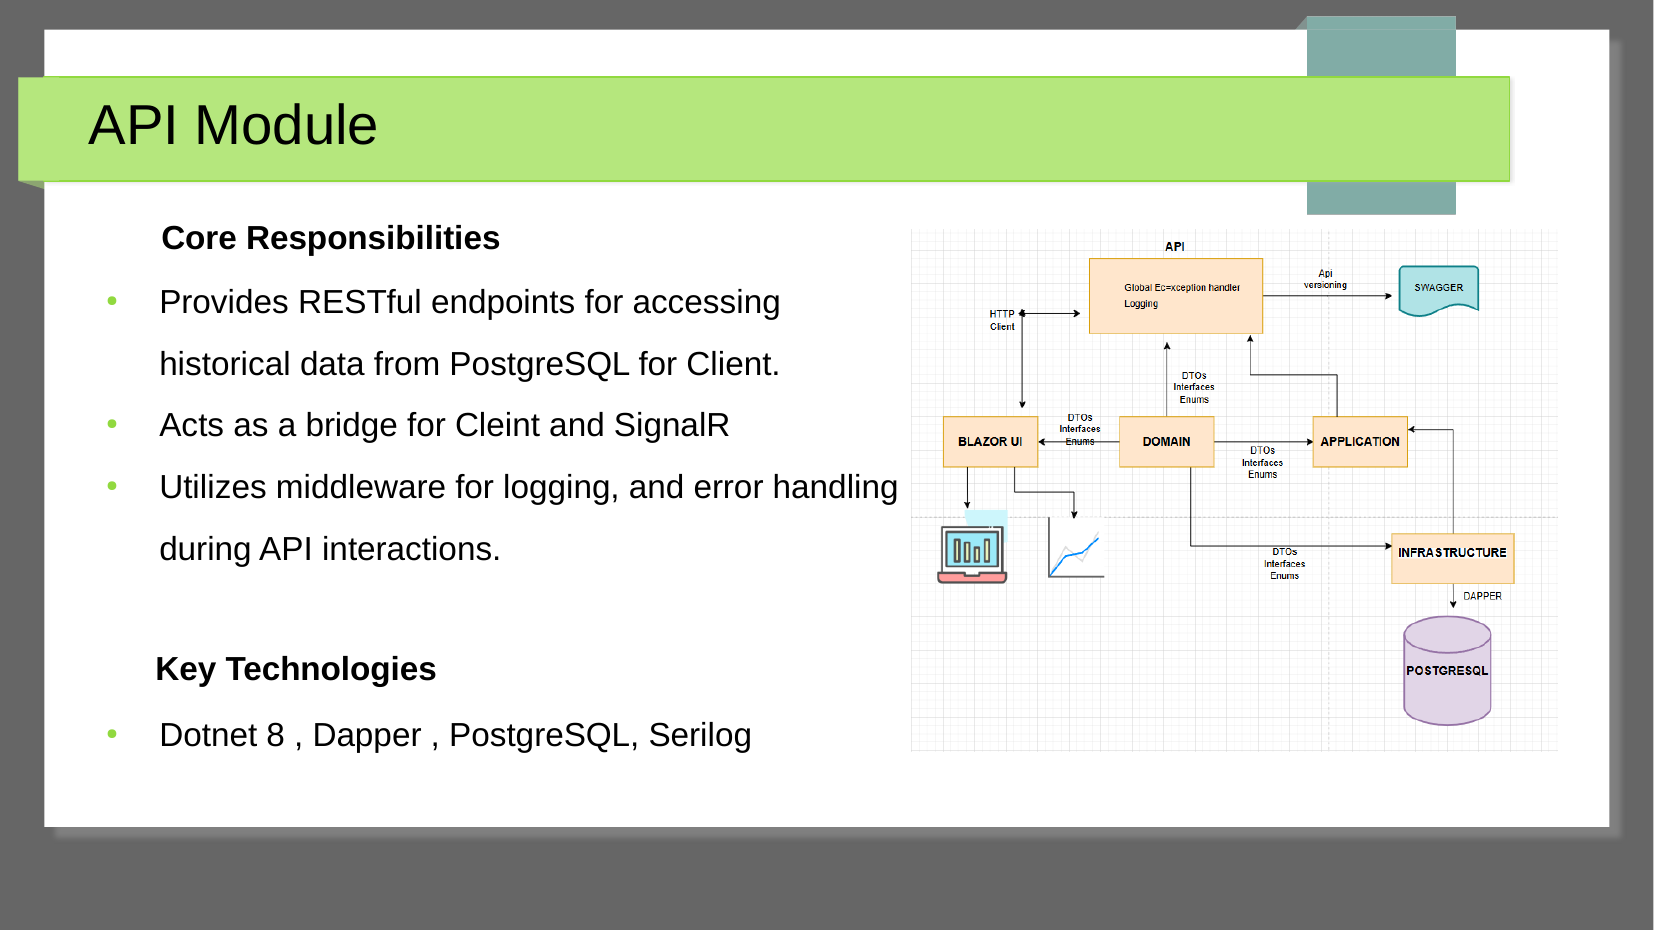

# API Module
Core Responsibilities
Provides RESTful endpoints for accessing
historical data from PostgreSQL for Client.
Acts as a bridge for Cleint and SignalR
Utilizes middleware for logging, and error handling
during API interactions.
Dotnet 8 , Dapper , PostgreSQL, Serilog
Key Technologies